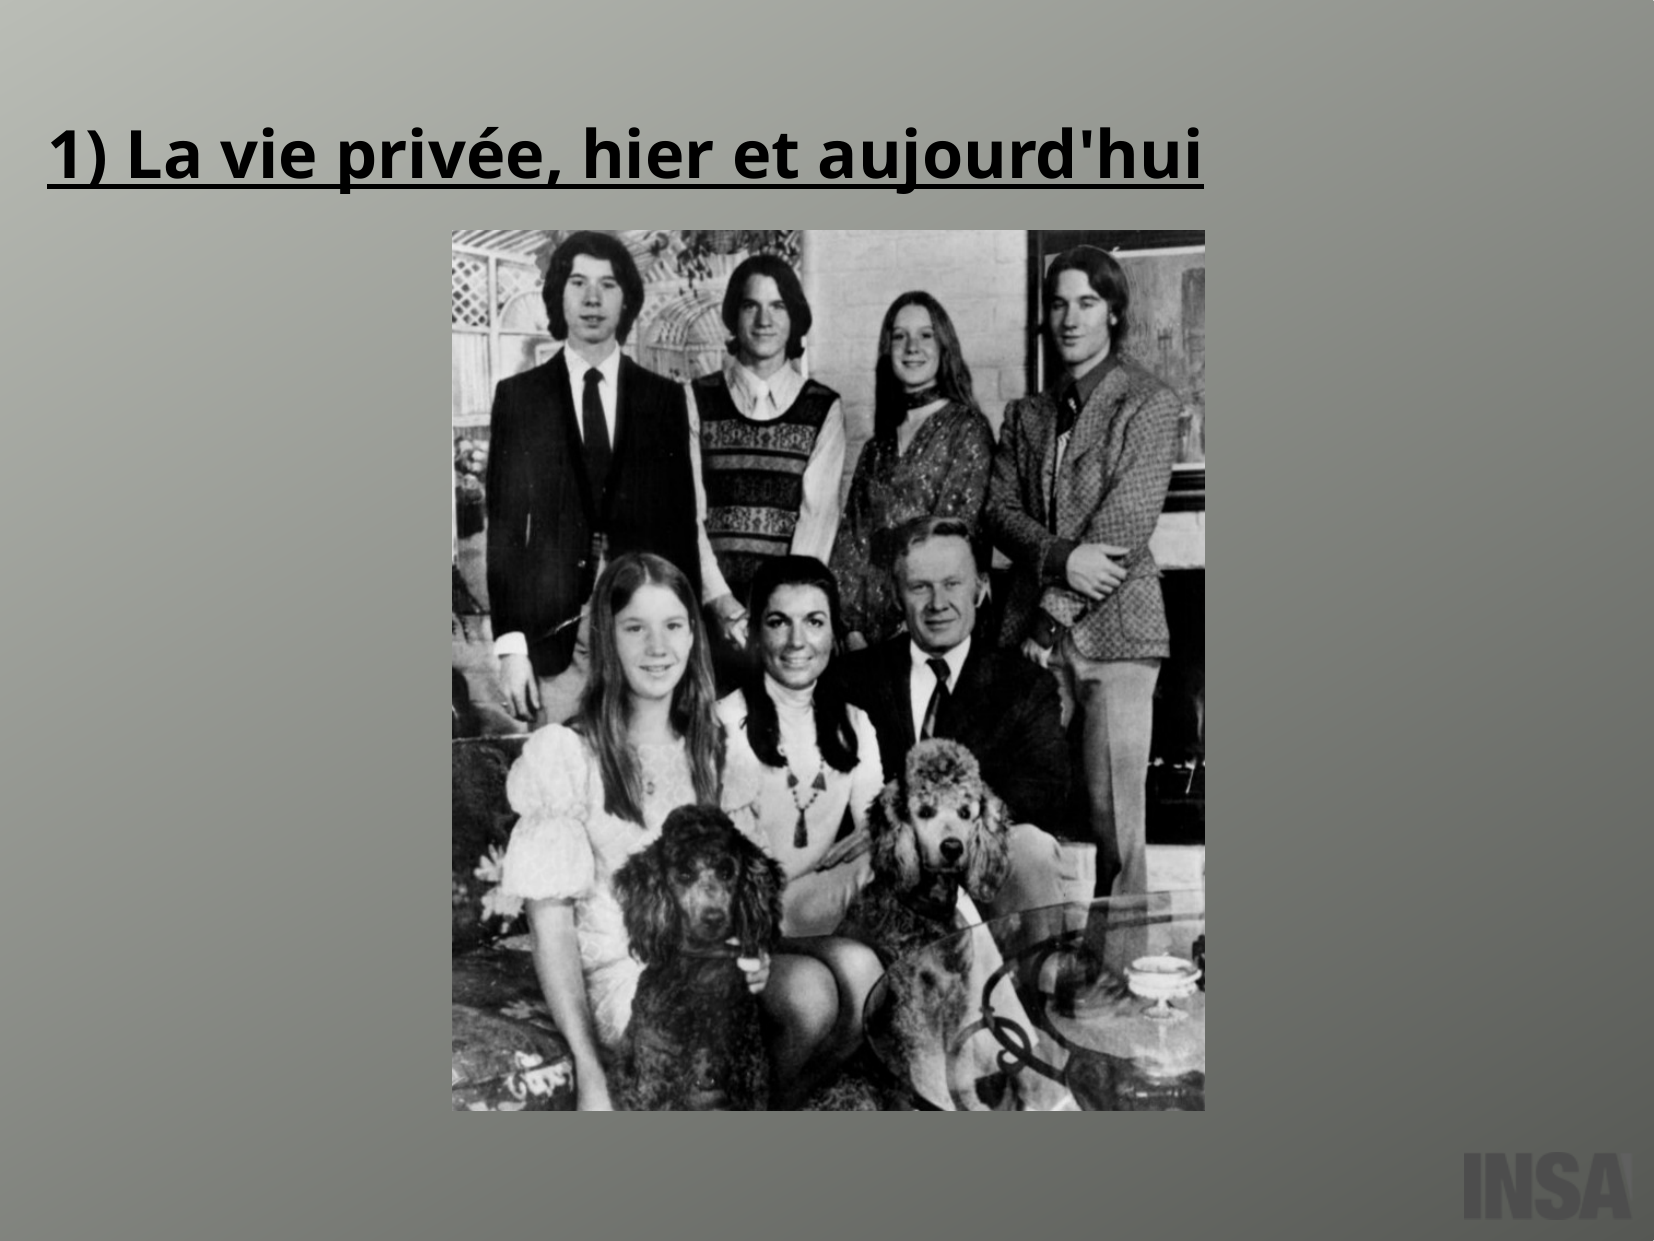

# 1) La vie privée, hier et aujourd'hui